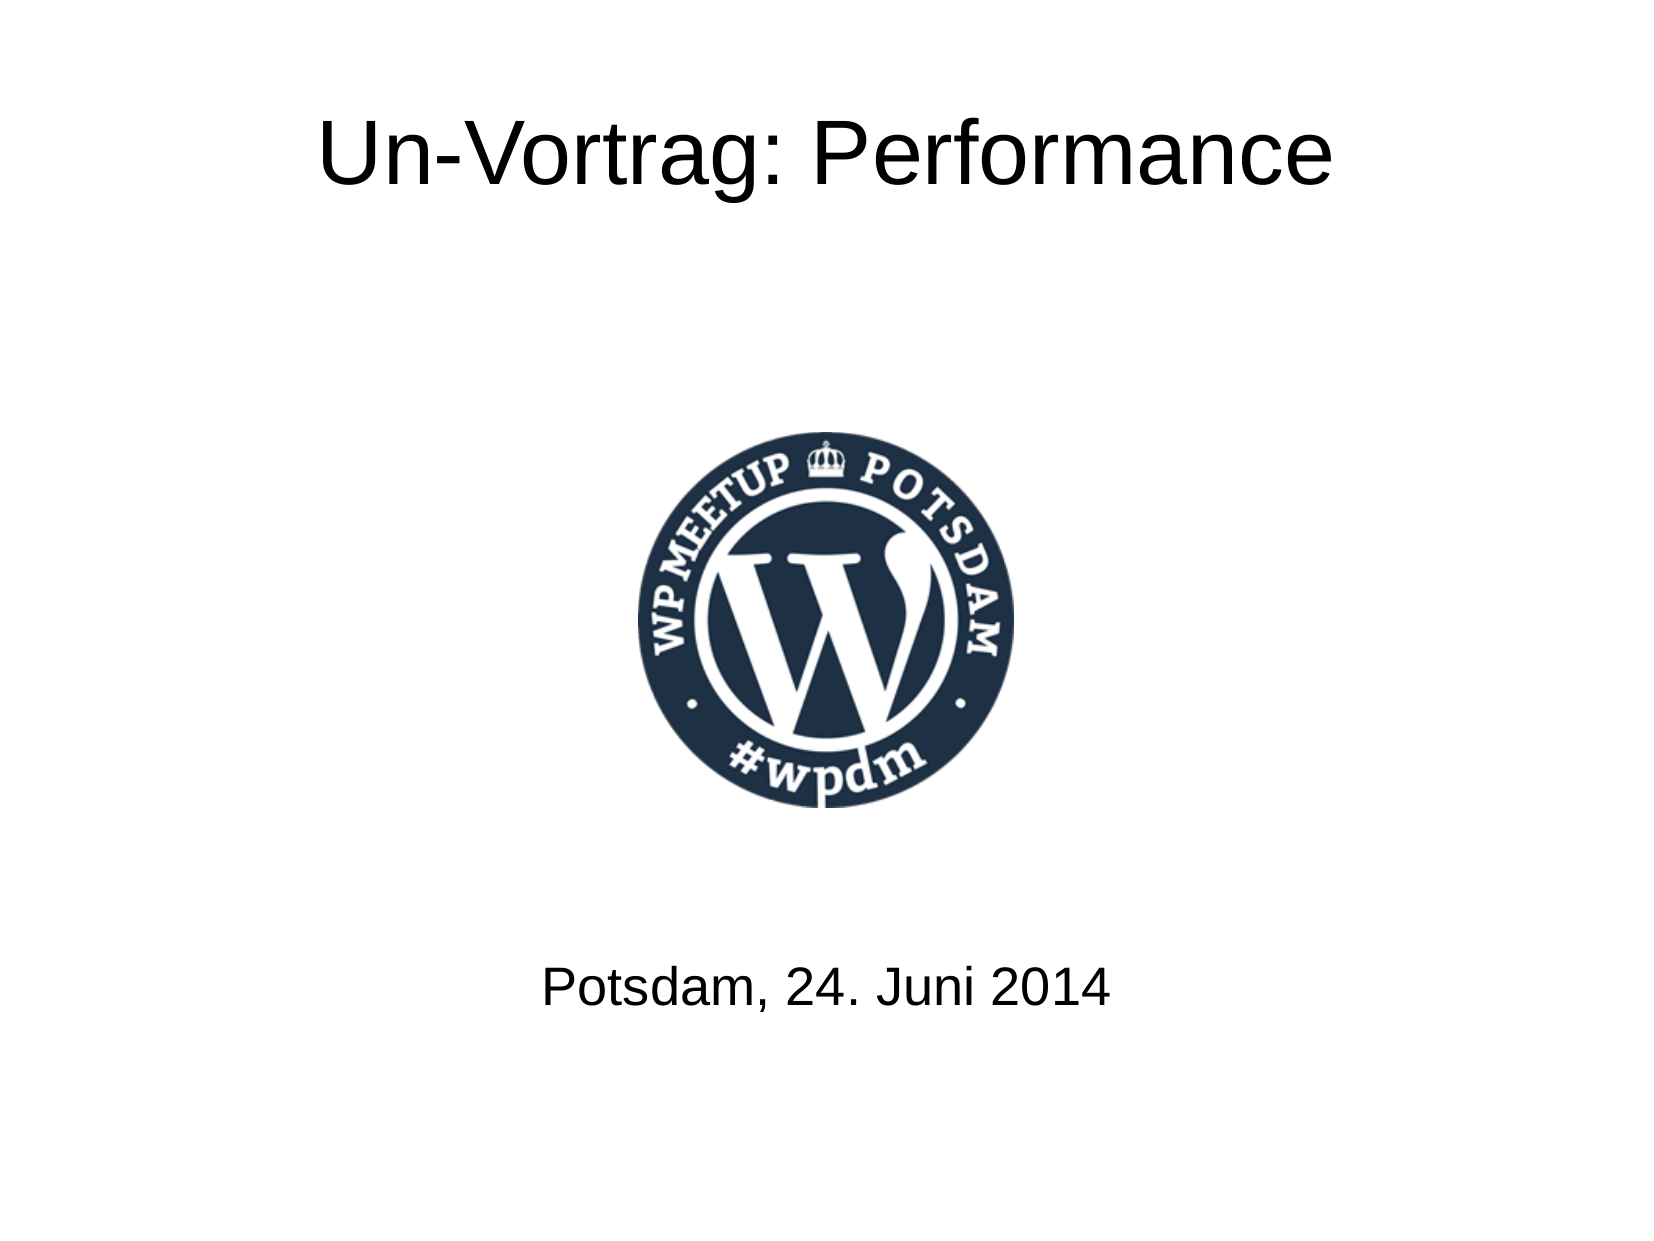

# Un-Vortrag: Performance
Potsdam, 24. Juni 2014